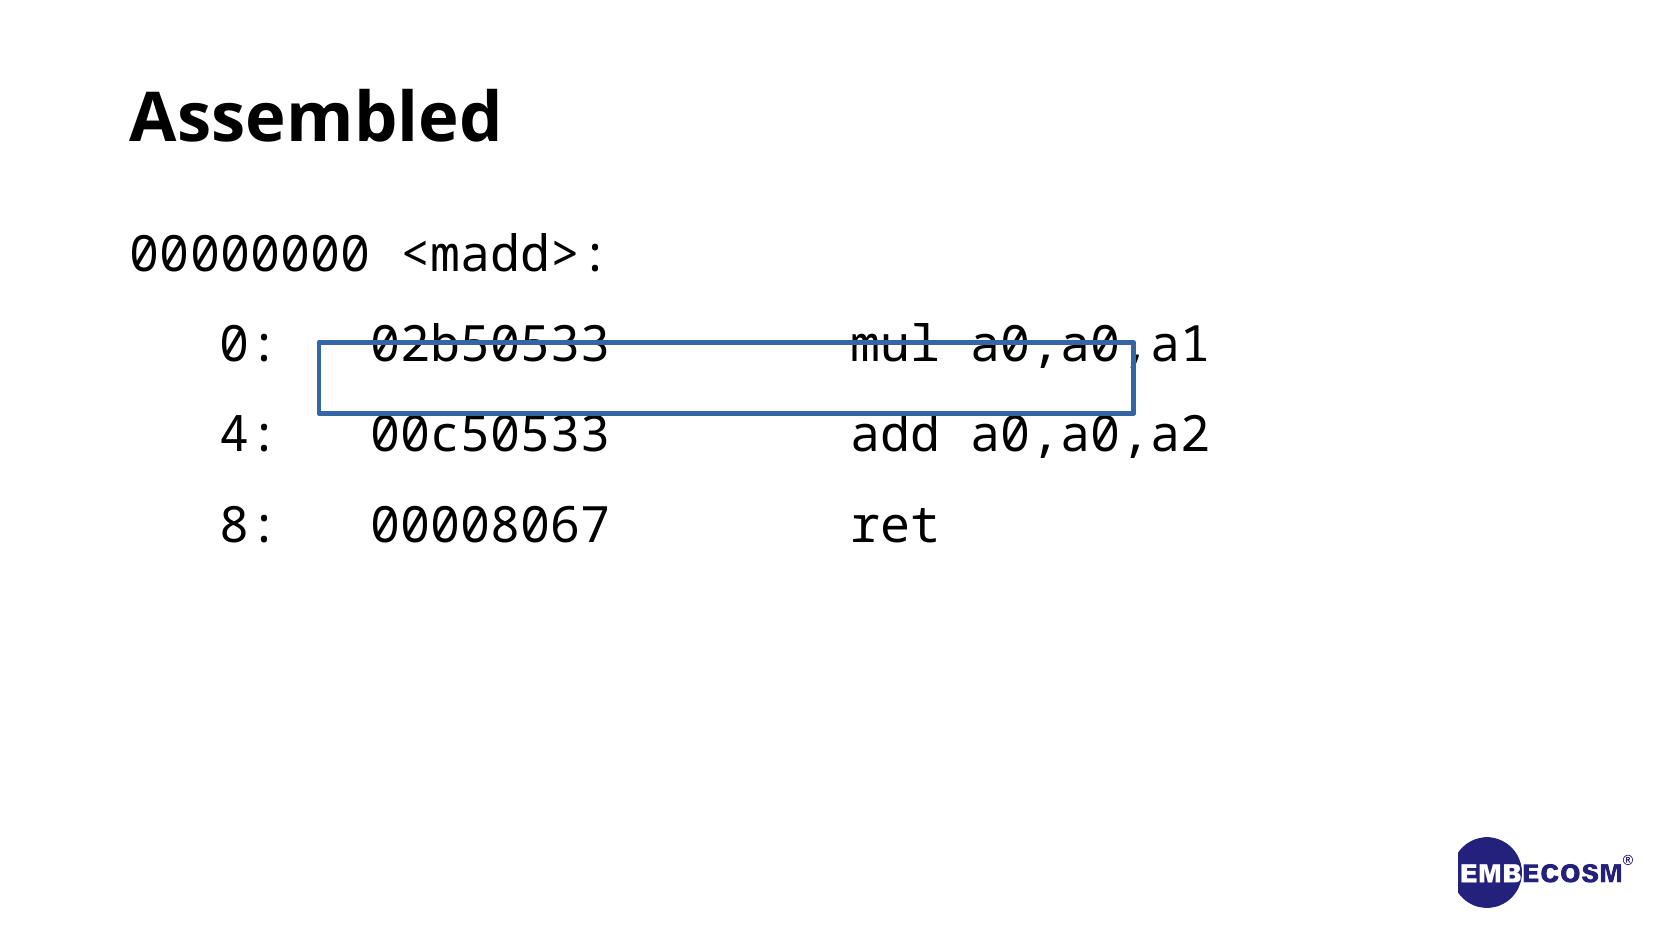

# Assembled
00000000 <madd>:
 0: 02b50533 mul a0,a0,a1
 4: 00c50533 add a0,a0,a2
 8: 00008067 ret